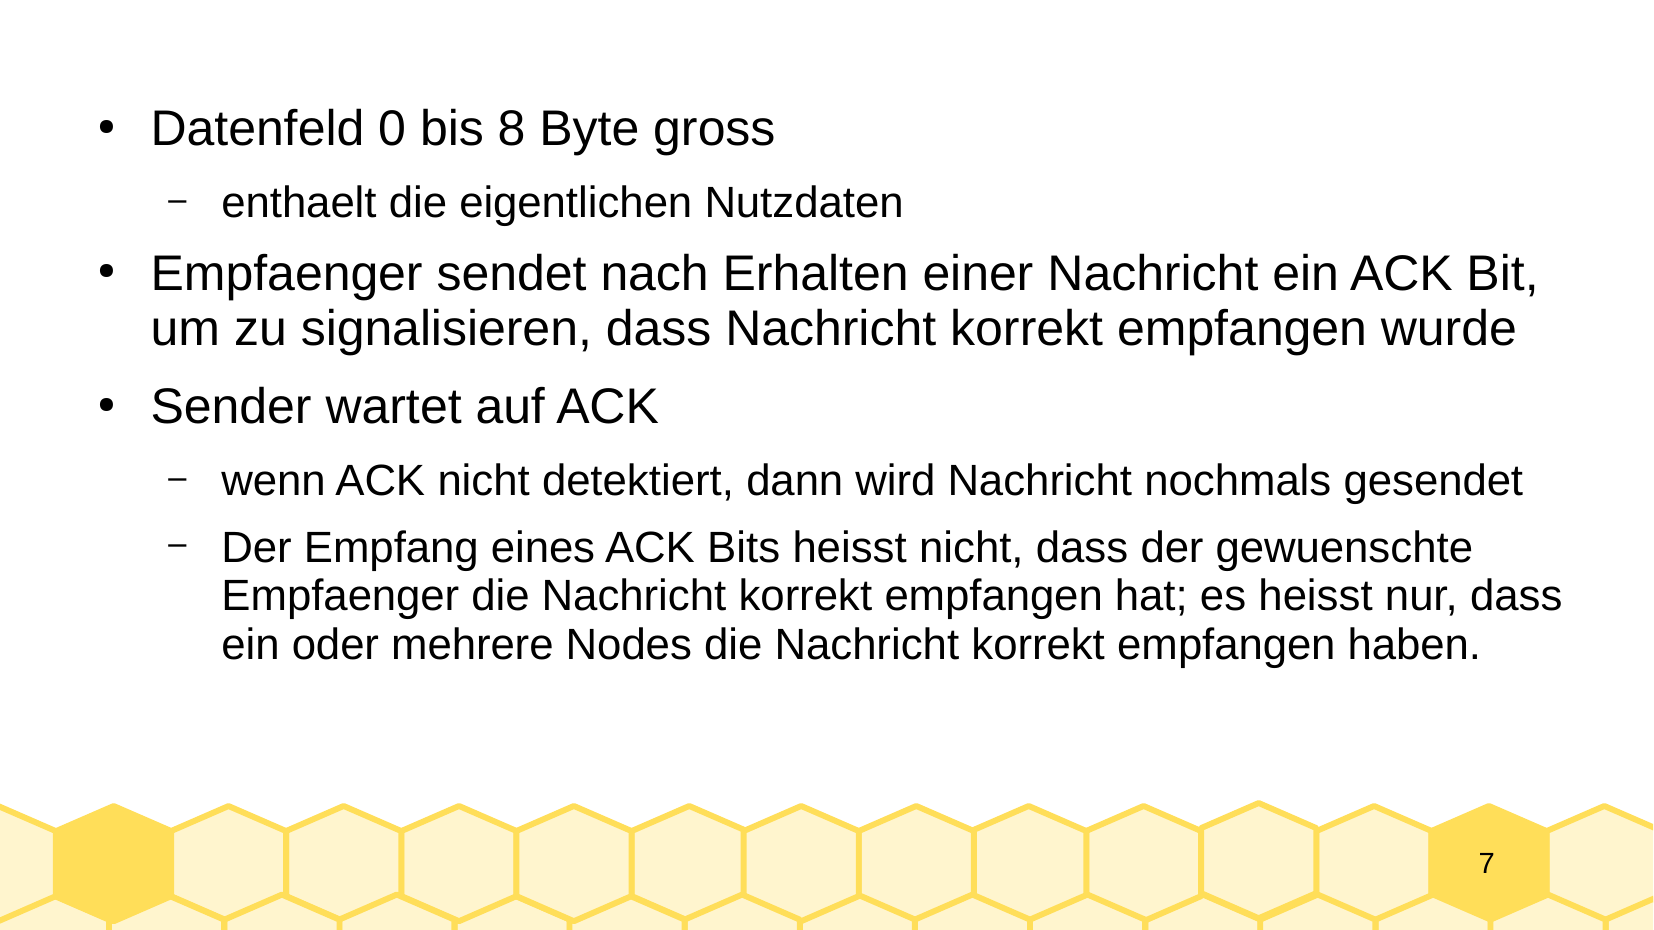

# Datenfeld 0 bis 8 Byte gross
enthaelt die eigentlichen Nutzdaten
Empfaenger sendet nach Erhalten einer Nachricht ein ACK Bit, um zu signalisieren, dass Nachricht korrekt empfangen wurde
Sender wartet auf ACK
wenn ACK nicht detektiert, dann wird Nachricht nochmals gesendet
Der Empfang eines ACK Bits heisst nicht, dass der gewuenschte Empfaenger die Nachricht korrekt empfangen hat; es heisst nur, dass ein oder mehrere Nodes die Nachricht korrekt empfangen haben.